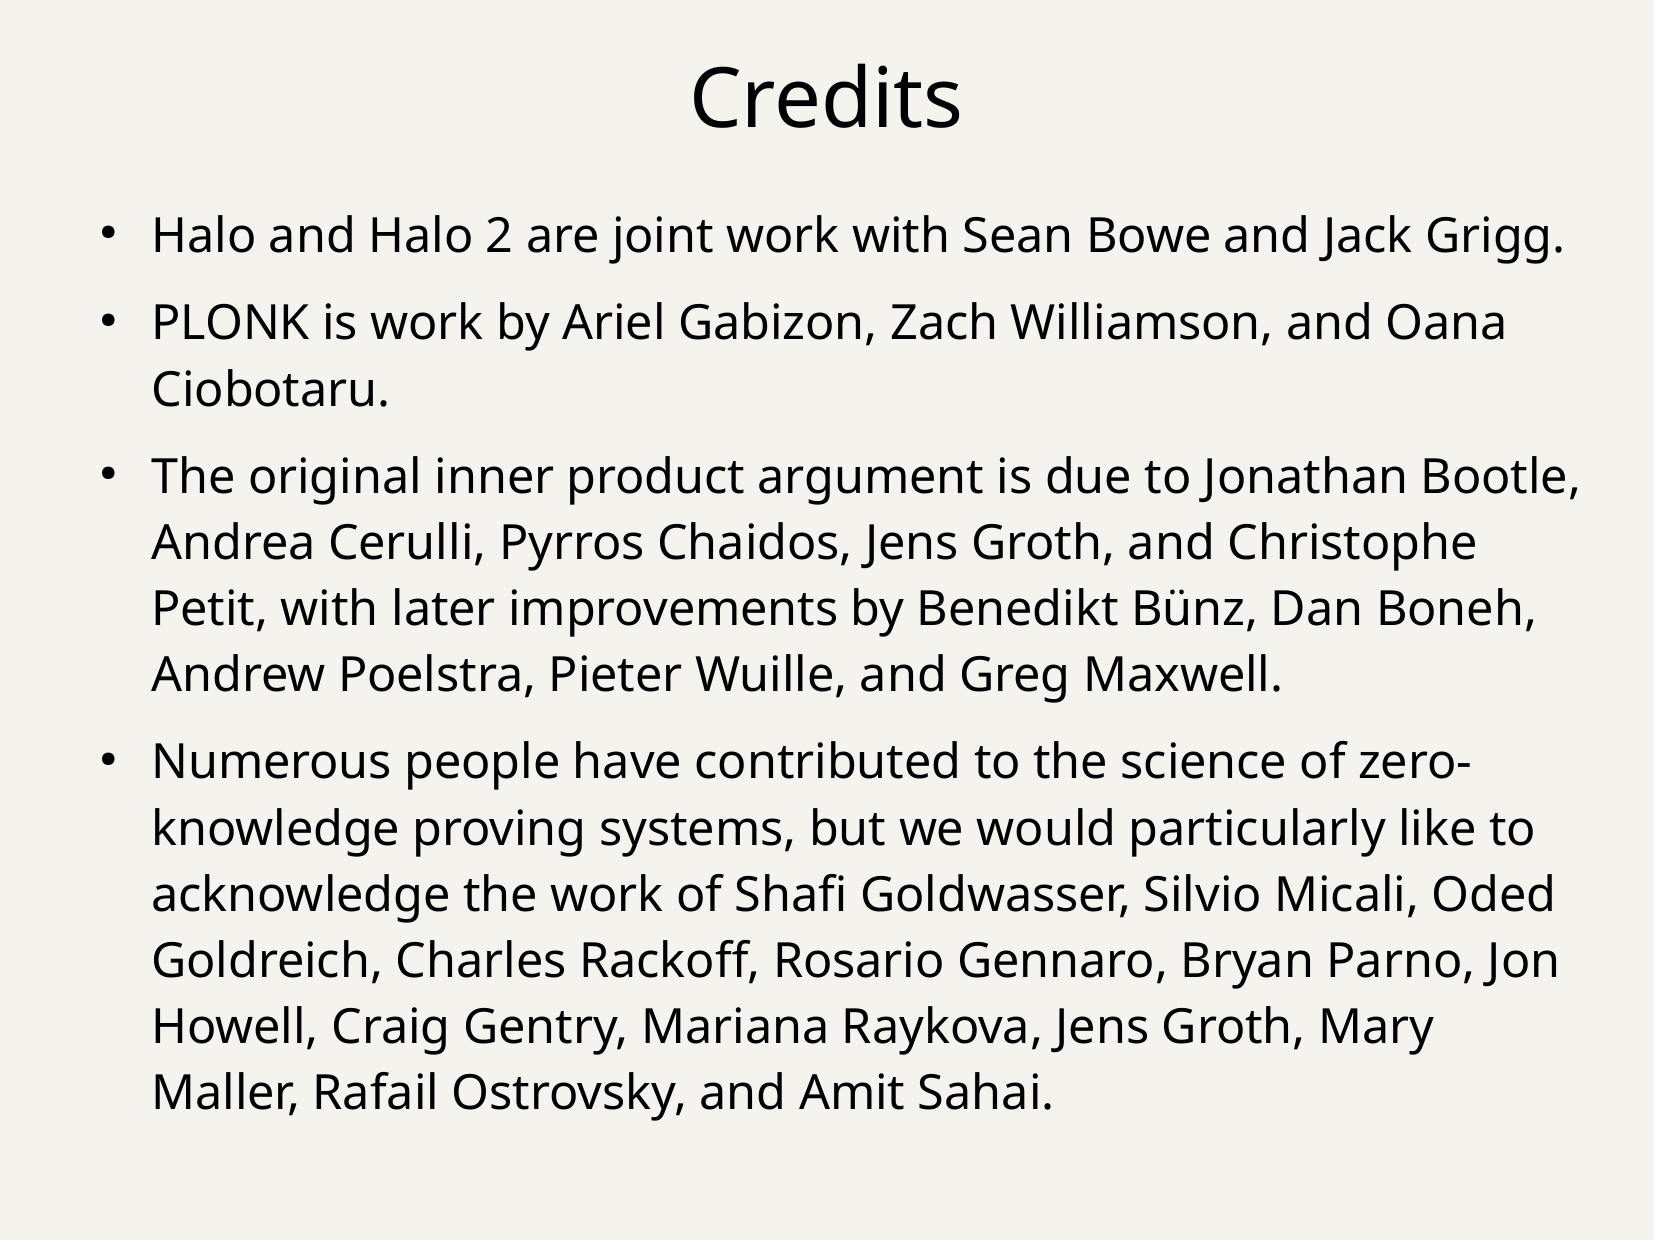

# Credits
Halo and Halo 2 are joint work with Sean Bowe and Jack Grigg.
PLONK is work by Ariel Gabizon, Zach Williamson, and Oana Ciobotaru.
The original inner product argument is due to Jonathan Bootle, Andrea Cerulli, Pyrros Chaidos, Jens Groth, and Christophe Petit, with later improvements by Benedikt Bünz, Dan Boneh, Andrew Poelstra, Pieter Wuille, and Greg Maxwell.
Numerous people have contributed to the science of zero-knowledge proving systems, but we would particularly like to acknowledge the work of Shafi Goldwasser, Silvio Micali, Oded Goldreich, Charles Rackoff, Rosario Gennaro, Bryan Parno, Jon Howell, Craig Gentry, Mariana Raykova, Jens Groth, Mary Maller, Rafail Ostrovsky, and Amit Sahai.